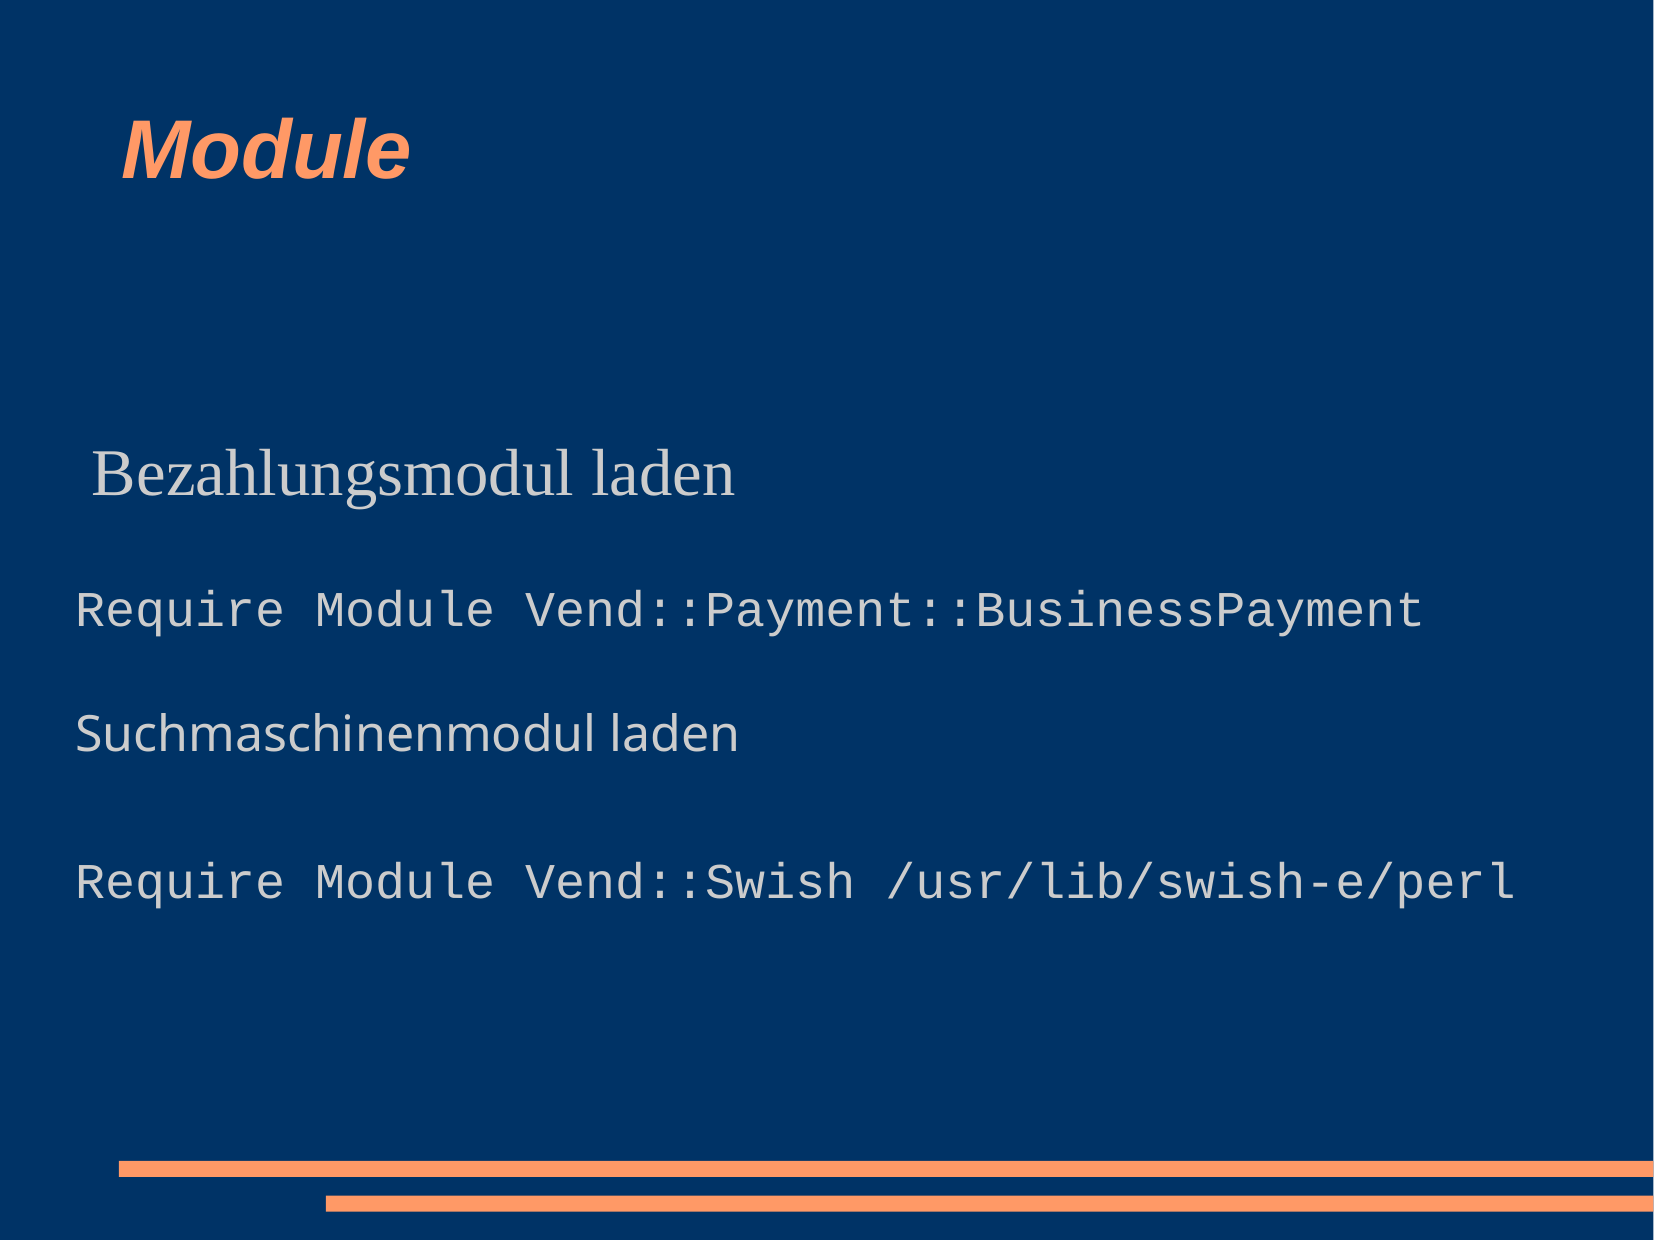

# Module
 Bezahlungsmodul laden
Require Module Vend::Payment::BusinessPayment
Suchmaschinenmodul laden
Require Module Vend::Swish /usr/lib/swish-e/perl